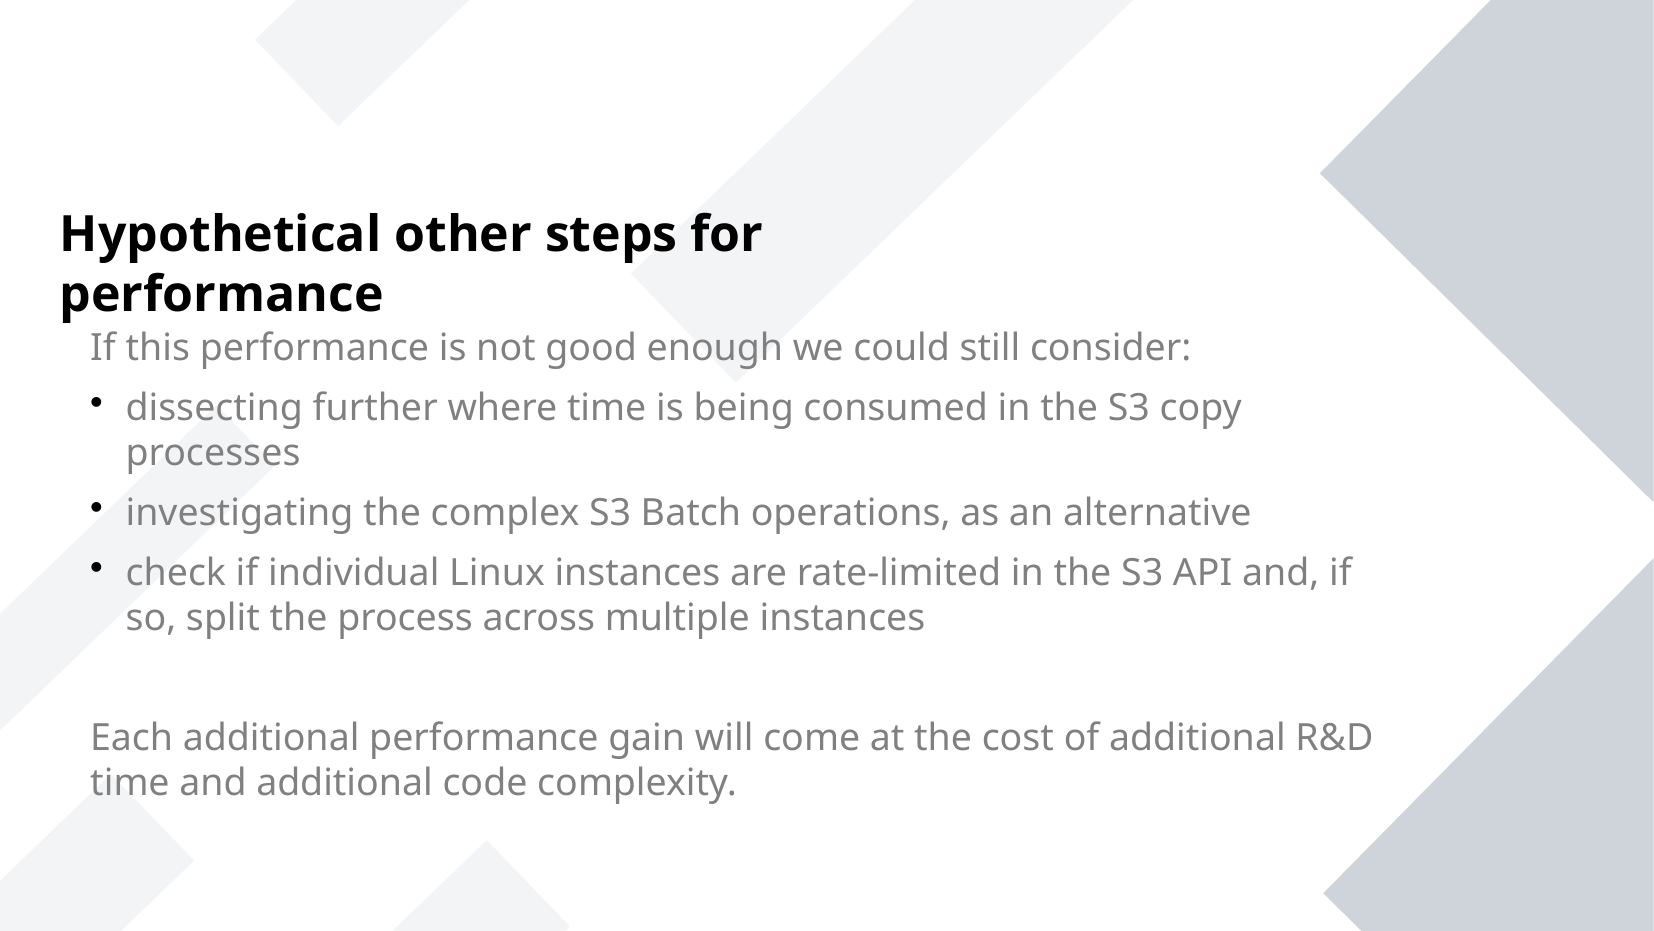

Hypothetical other steps for performance
If this performance is not good enough we could still consider:
dissecting further where time is being consumed in the S3 copy processes
investigating the complex S3 Batch operations, as an alternative
check if individual Linux instances are rate-limited in the S3 API and, if so, split the process across multiple instances
Each additional performance gain will come at the cost of additional R&D time and additional code complexity.